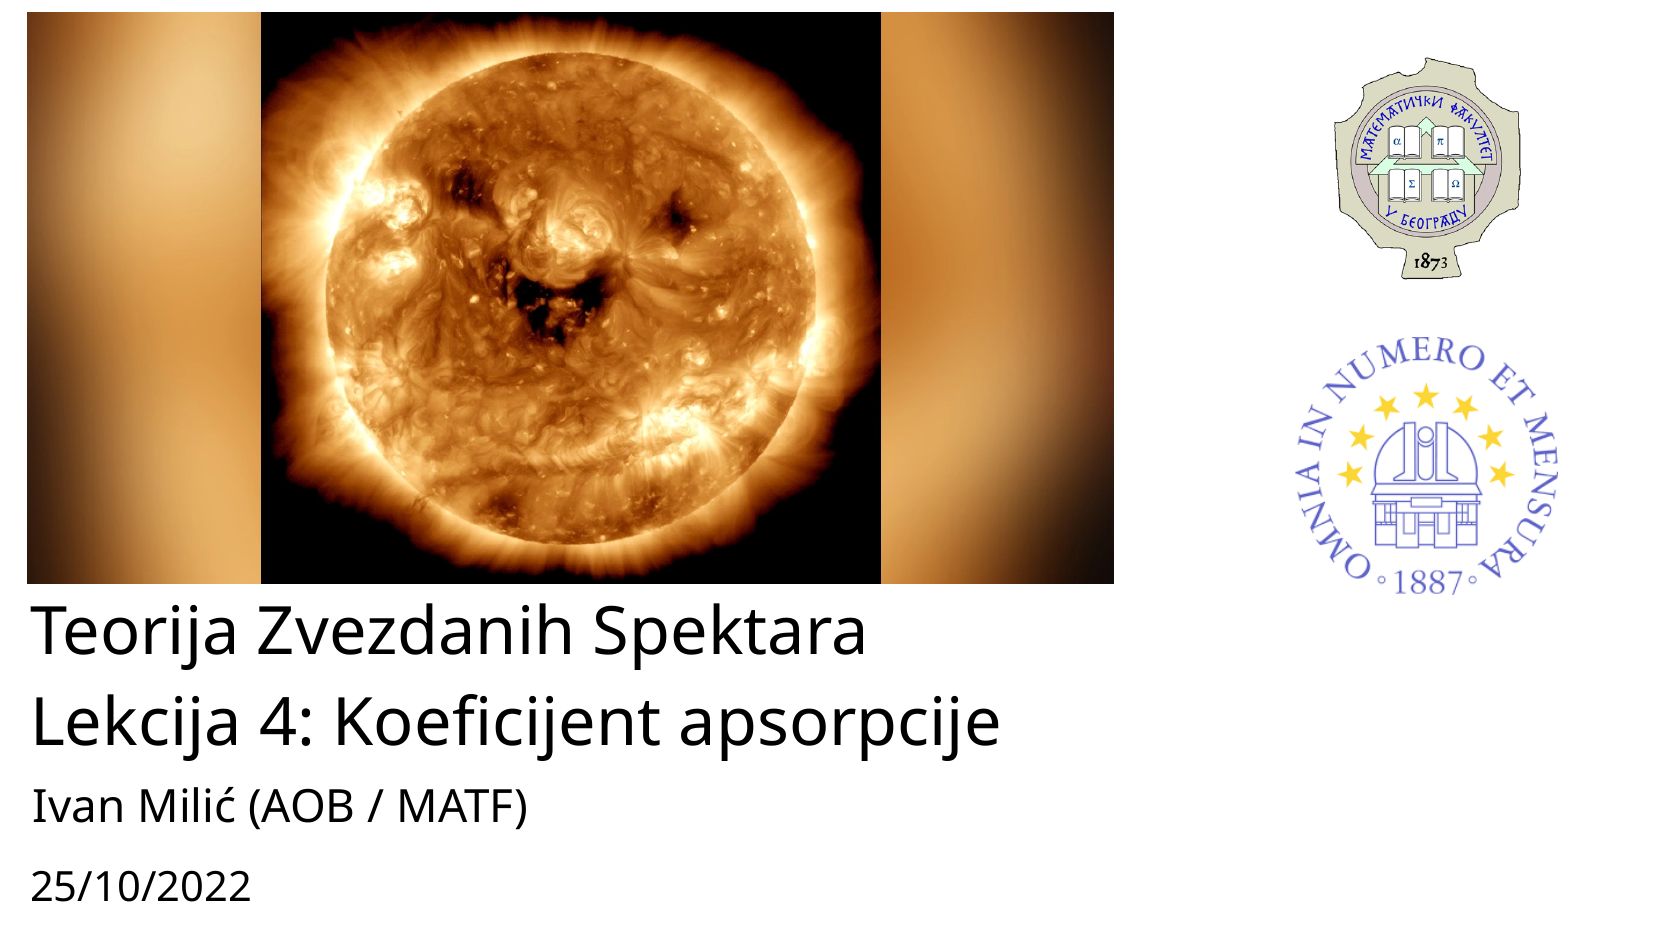

Teorija Zvezdanih Spektara
Lekcija 4: Koeficijent apsorpcije
Ivan Milić (AOB / MATF)
# 25/10/2022